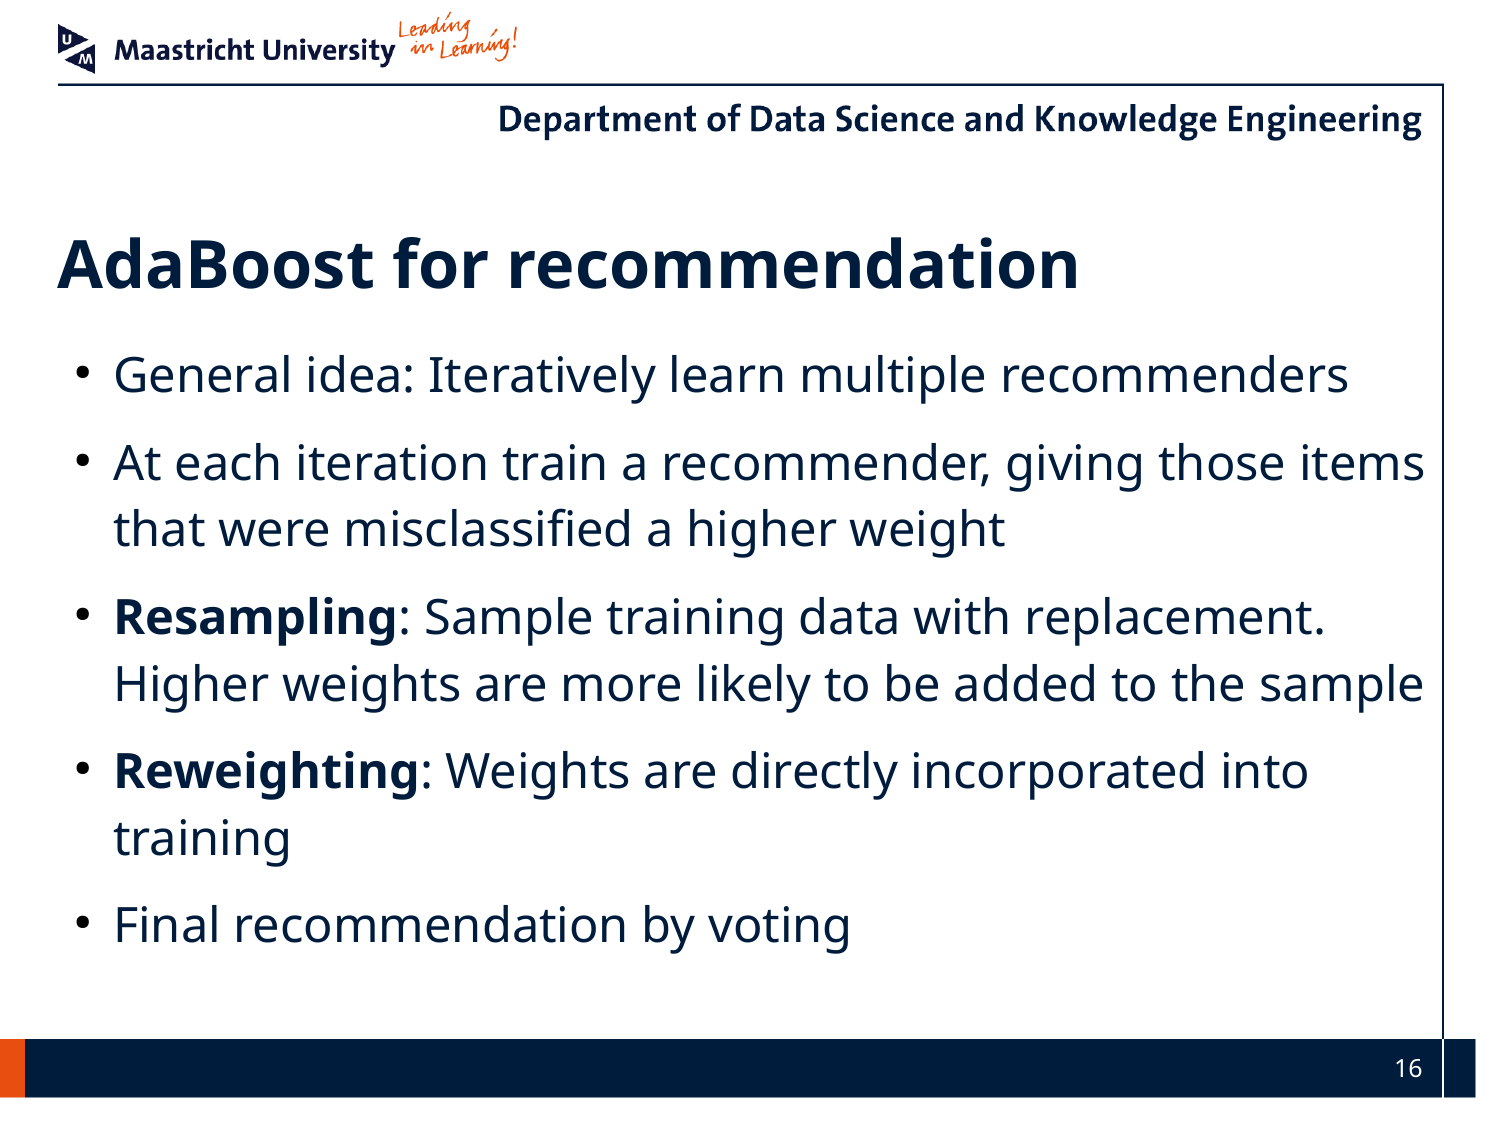

# AdaBoost for recommendation
General idea: Iteratively learn multiple recommenders
At each iteration train a recommender, giving those items that were misclassified a higher weight
Resampling: Sample training data with replacement. Higher weights are more likely to be added to the sample
Reweighting: Weights are directly incorporated into training
Final recommendation by voting